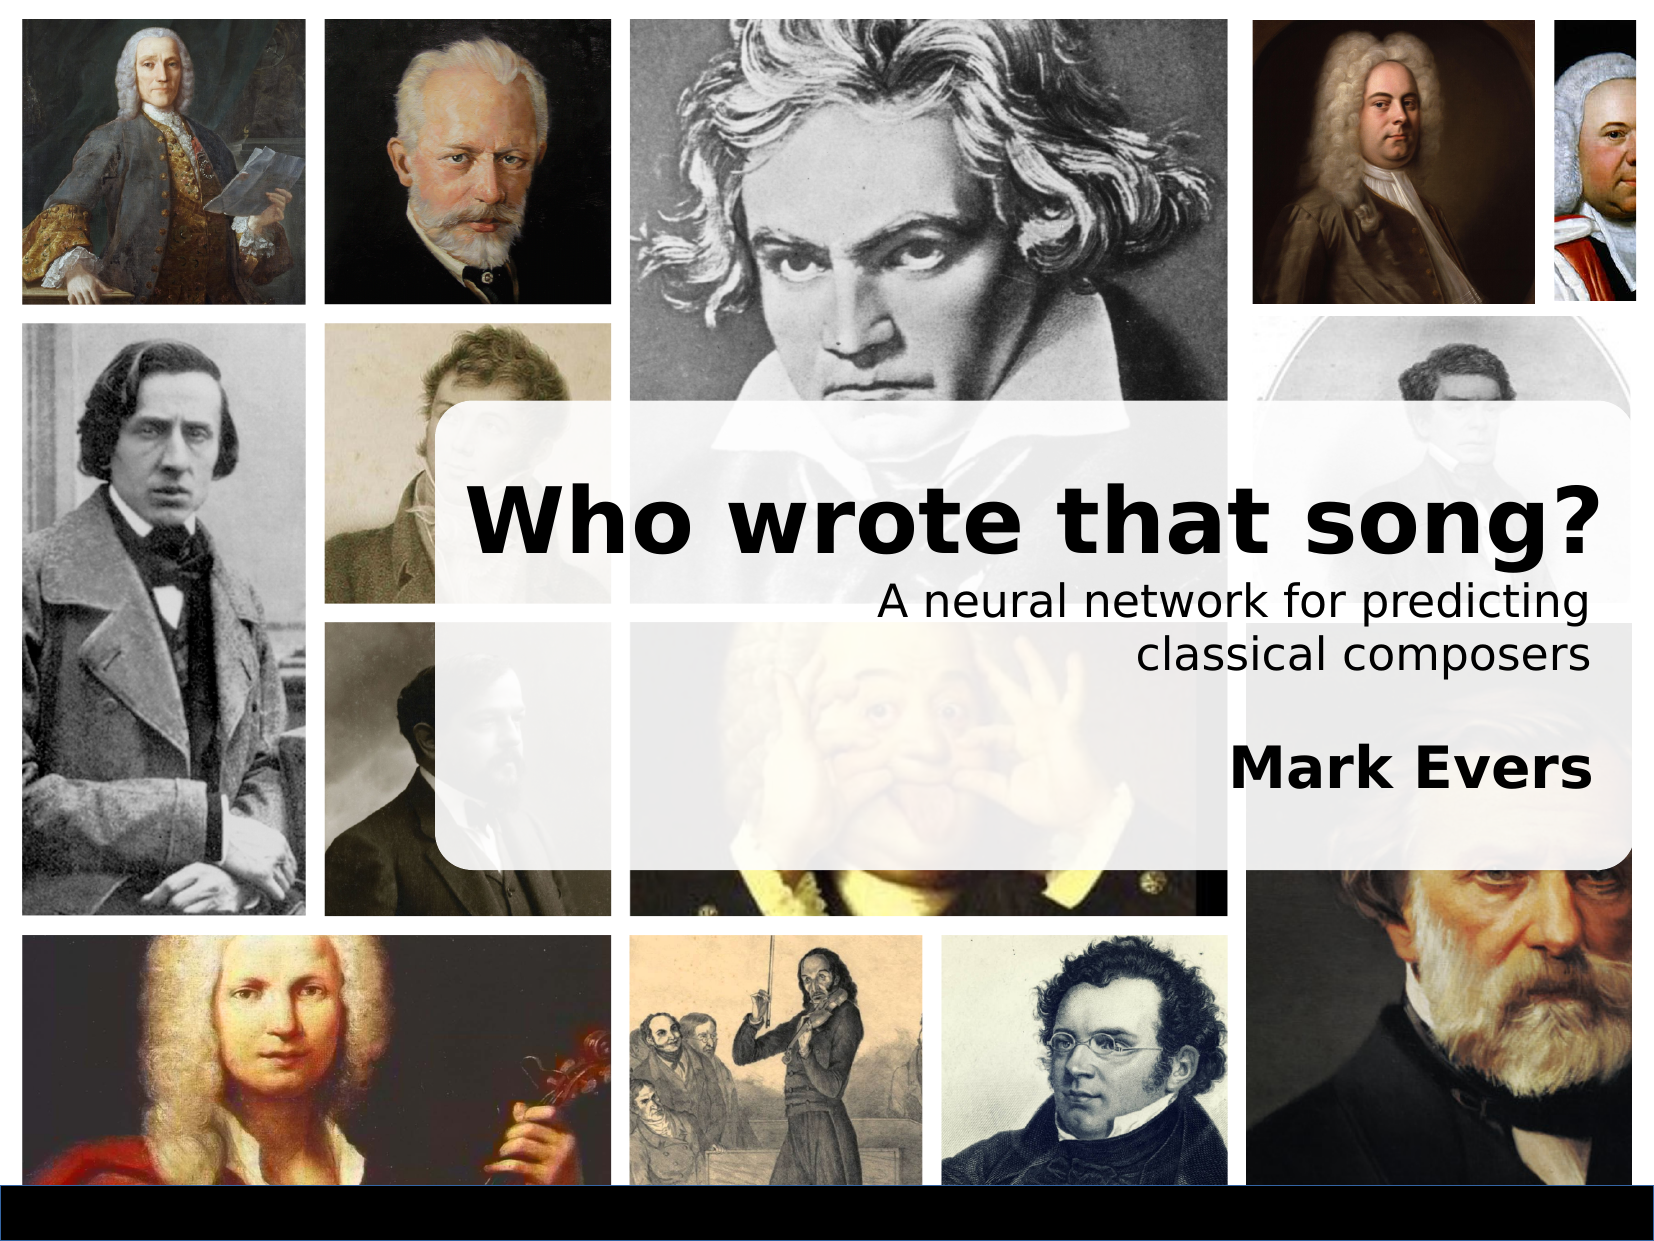

# Who wrote that song?
A neural network for predicting
classical composers
Mark Evers